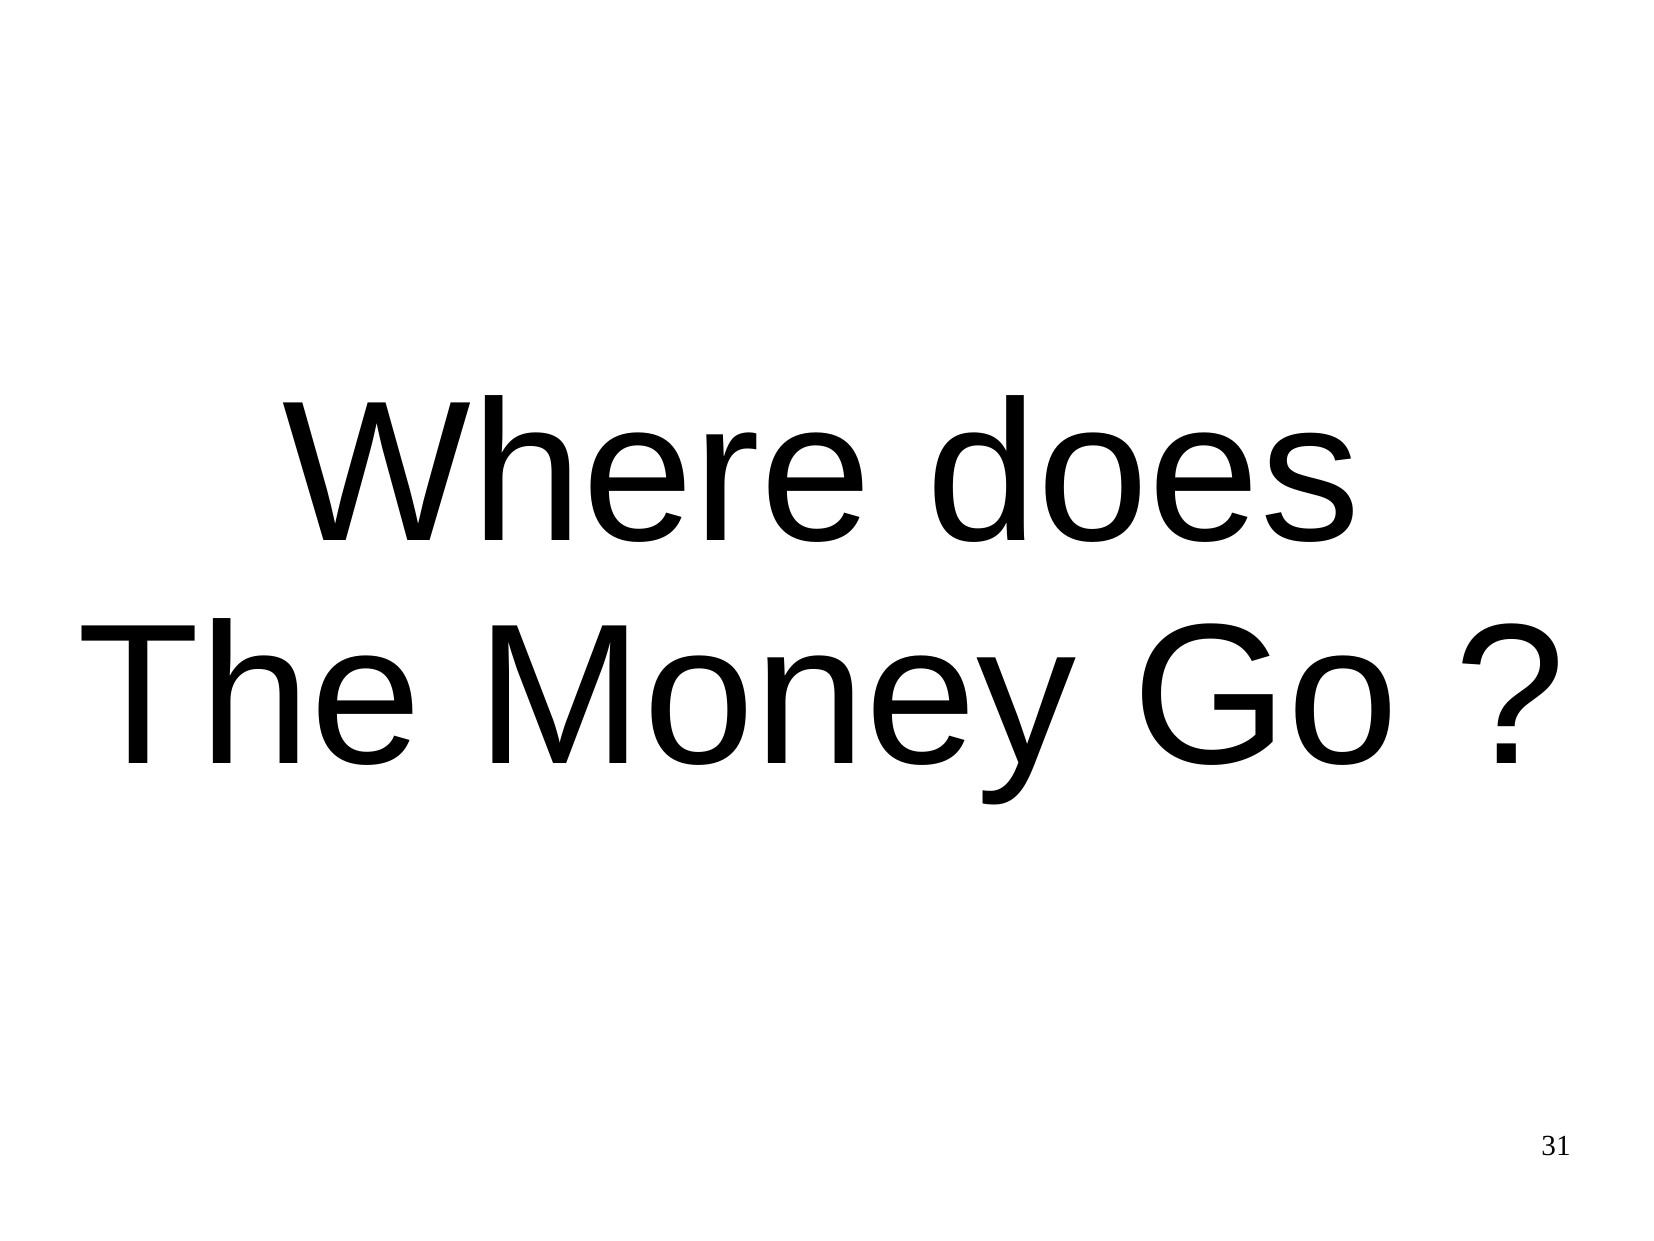

# Where does
The Money Go ?
31